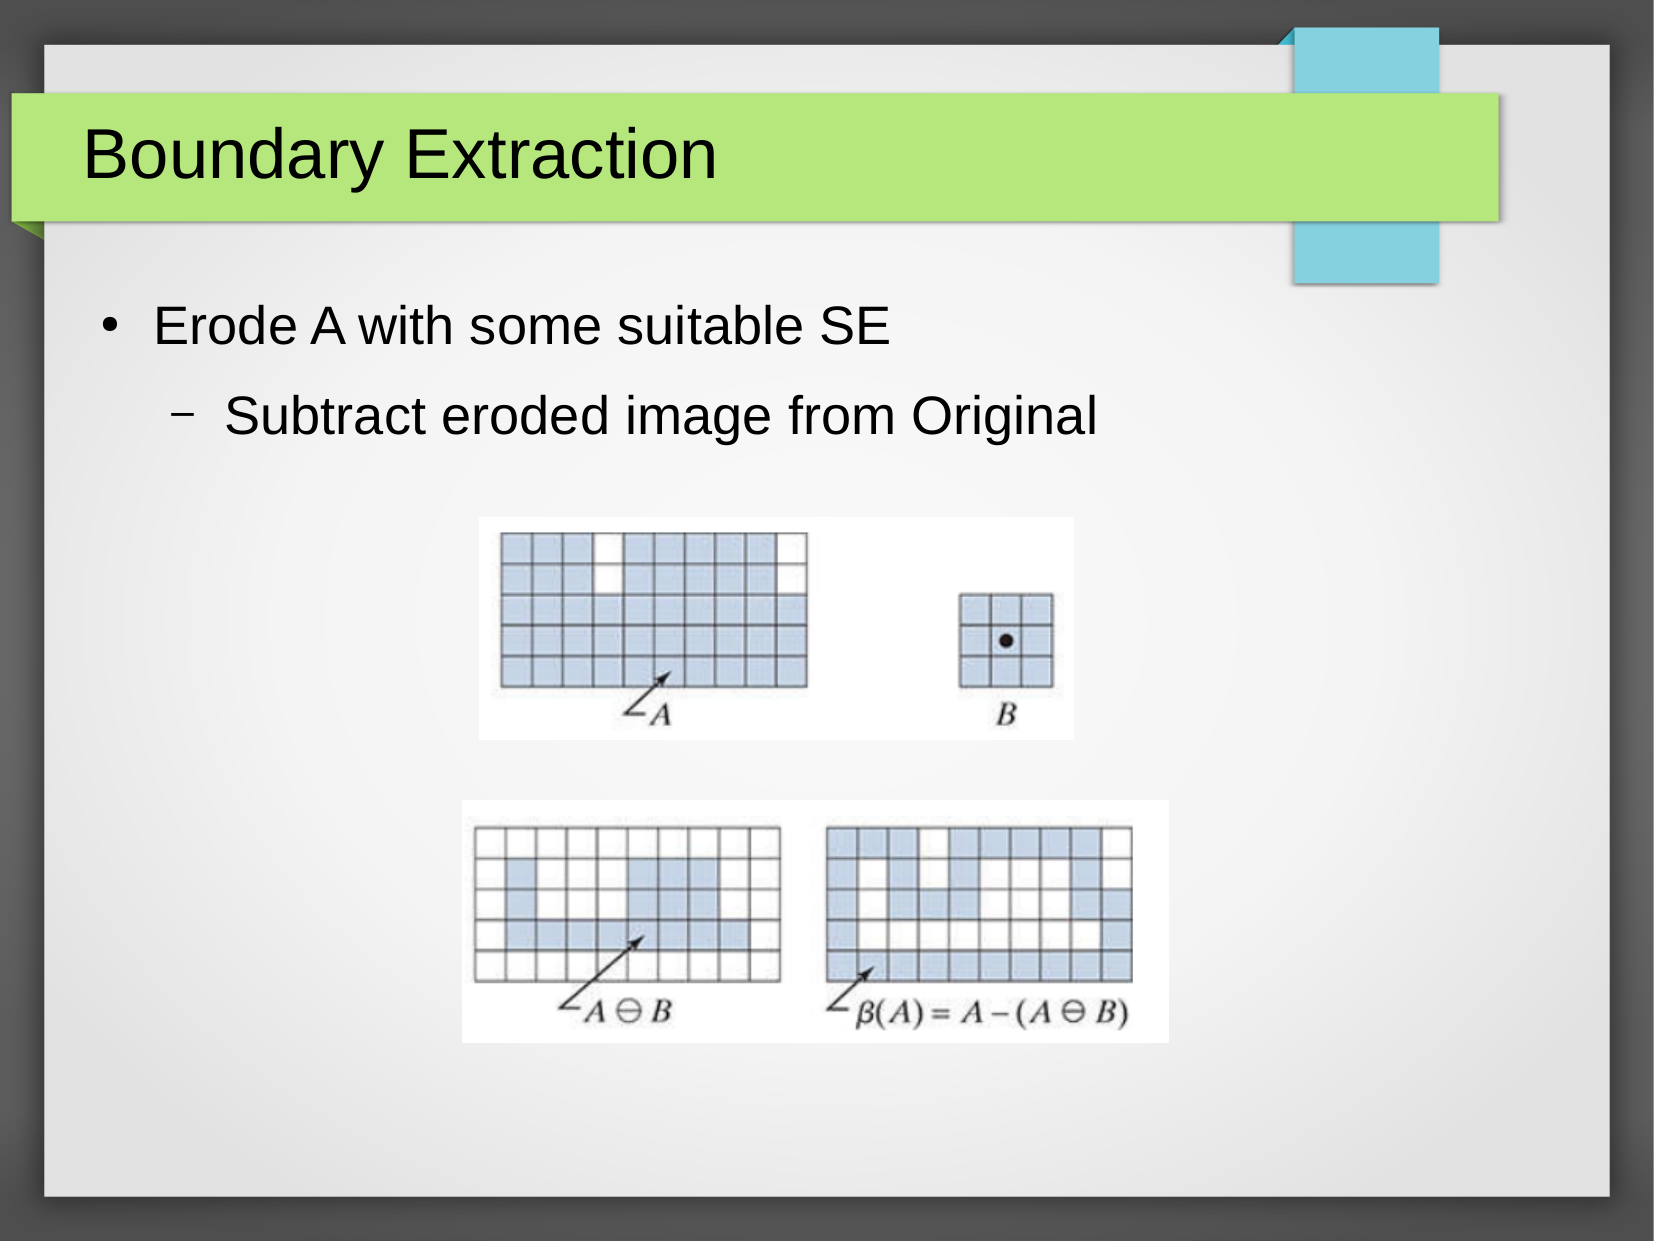

# Boundary Extraction
Erode A with some suitable SE
Subtract eroded image from Original